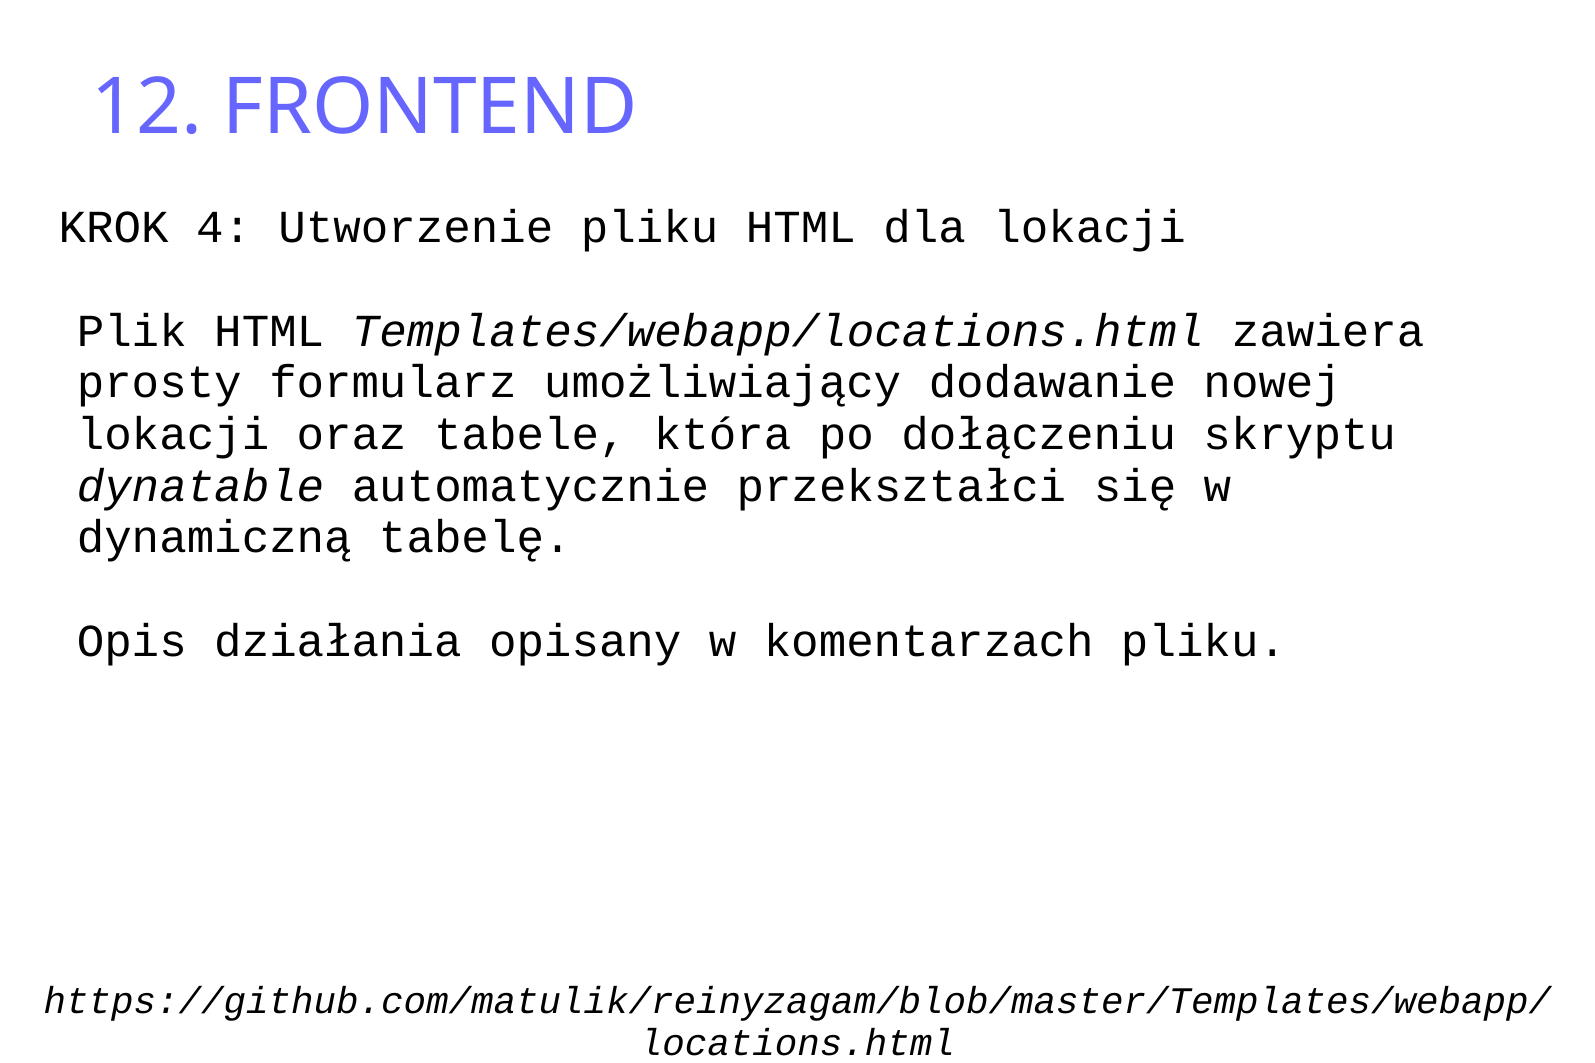

# 12. FRONTEND
KROK 4: Utworzenie pliku HTML dla lokacji
Plik HTML Templates/webapp/locations.html zawiera prosty formularz umożliwiający dodawanie nowej lokacji oraz tabele, która po dołączeniu skryptu dynatable automatycznie przekształci się w dynamiczną tabelę.
Opis działania opisany w komentarzach pliku.
https://github.com/matulik/reinyzagam/blob/master/Templates/webapp/locations.html